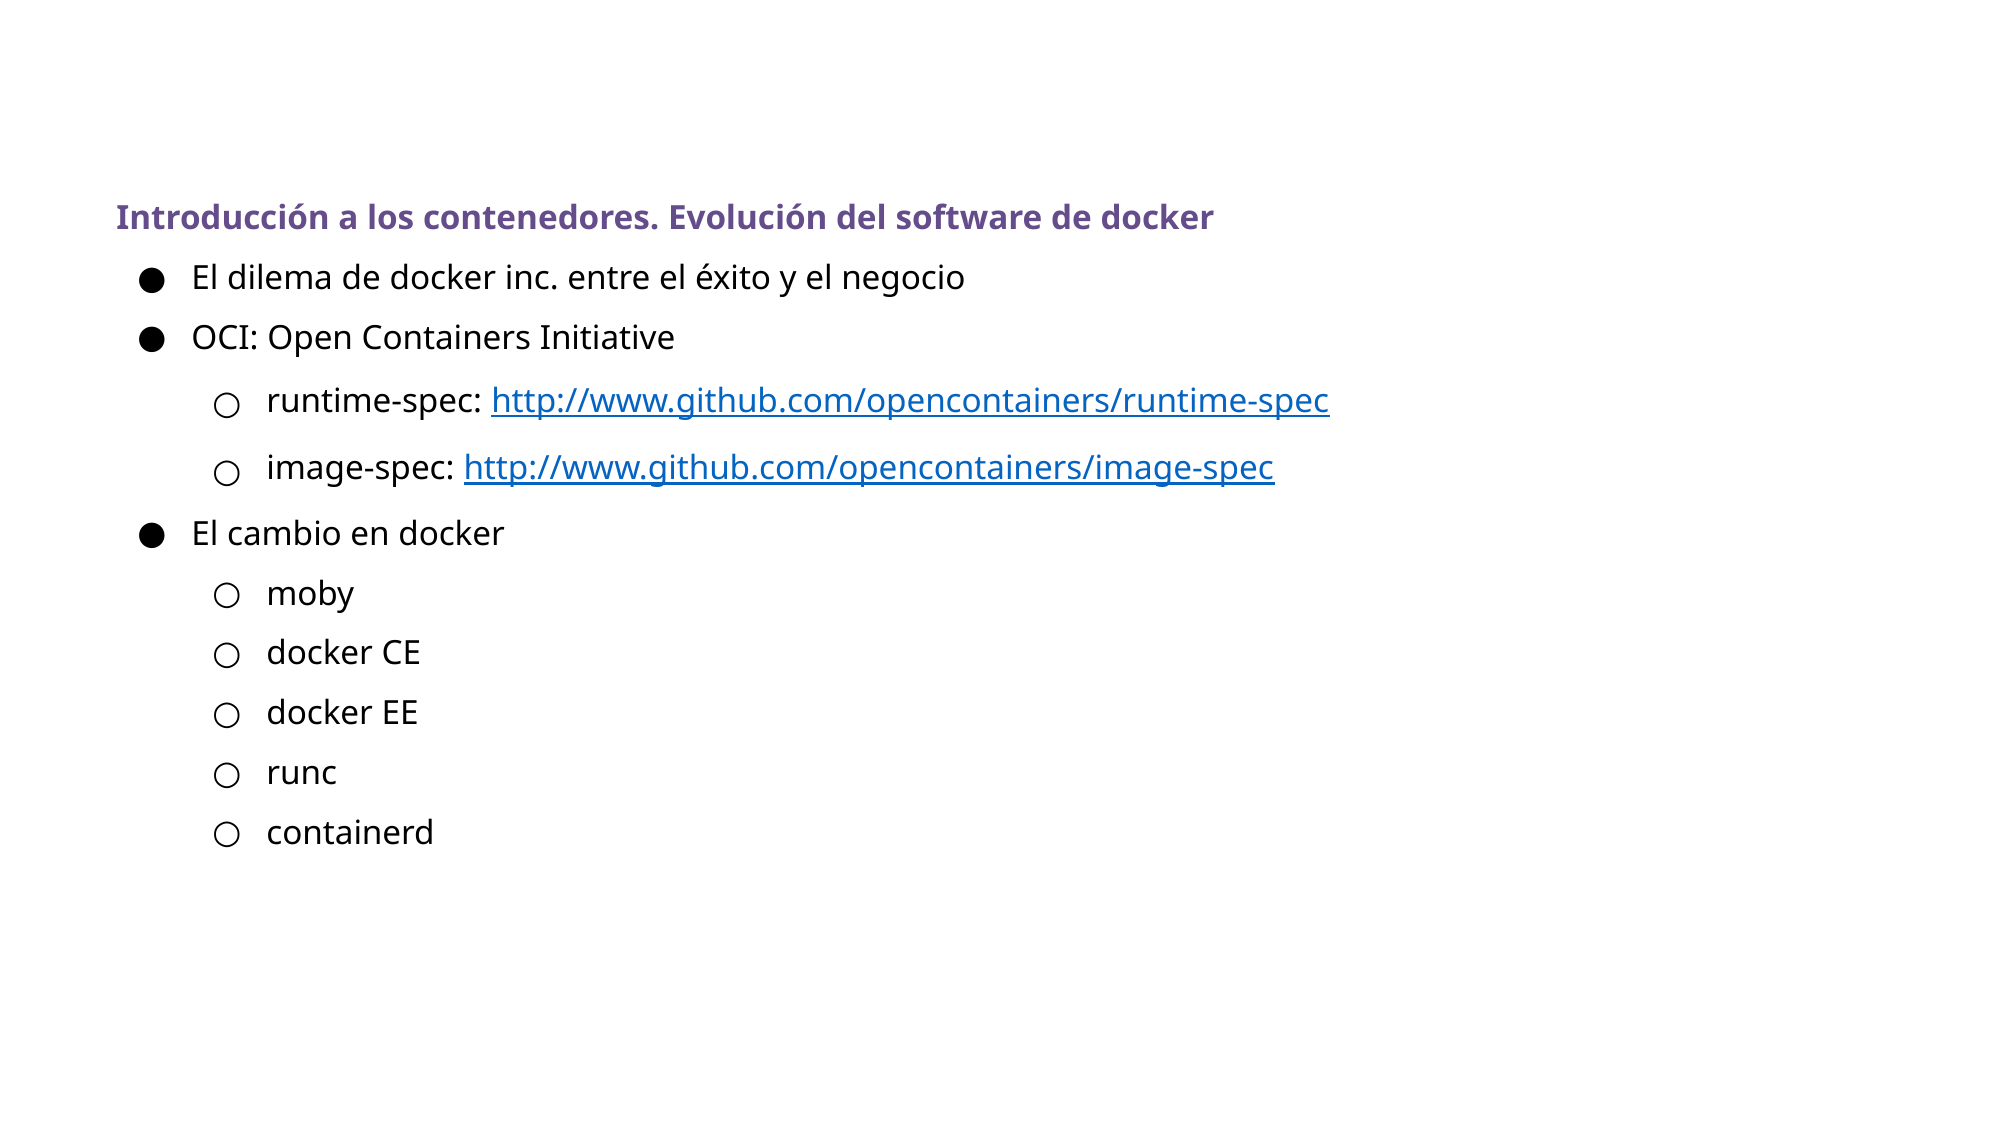

Introducción a los contenedores. Evolución del software de docker
El dilema de docker inc. entre el éxito y el negocio
OCI: Open Containers Initiative
runtime-spec: http://www.github.com/opencontainers/runtime-spec
image-spec: http://www.github.com/opencontainers/image-spec
El cambio en docker
moby
docker CE
docker EE
runc
containerd